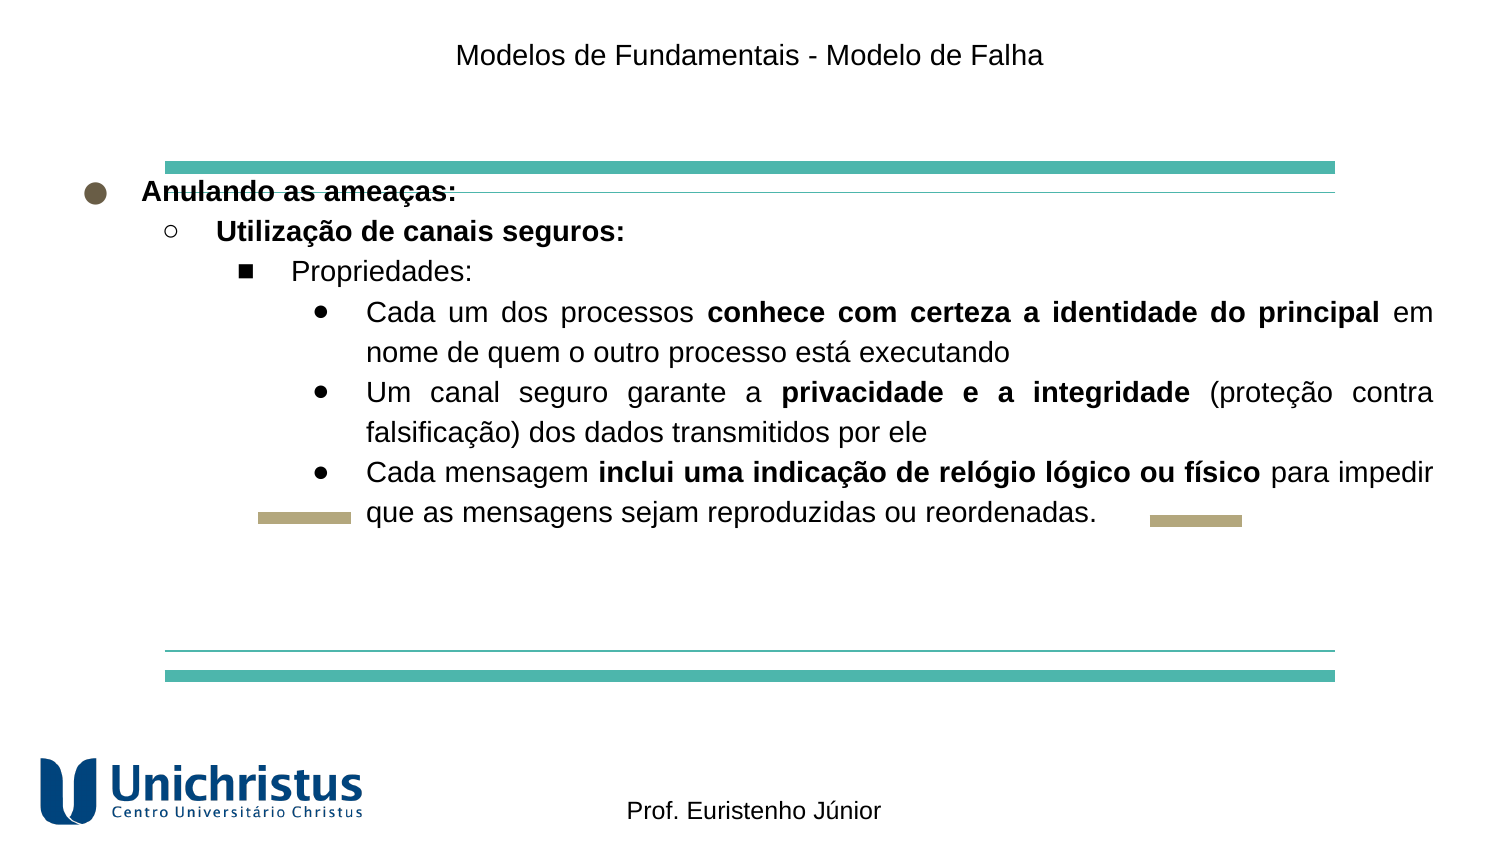

# Modelos de Fundamentais - Modelo de Falha
Anulando as ameaças:
Utilização de canais seguros:
Propriedades:
Cada um dos processos conhece com certeza a identidade do principal em nome de quem o outro processo está executando
Um canal seguro garante a privacidade e a integridade (proteção contra falsificação) dos dados transmitidos por ele
Cada mensagem inclui uma indicação de relógio lógico ou físico para impedir que as mensagens sejam reproduzidas ou reordenadas.